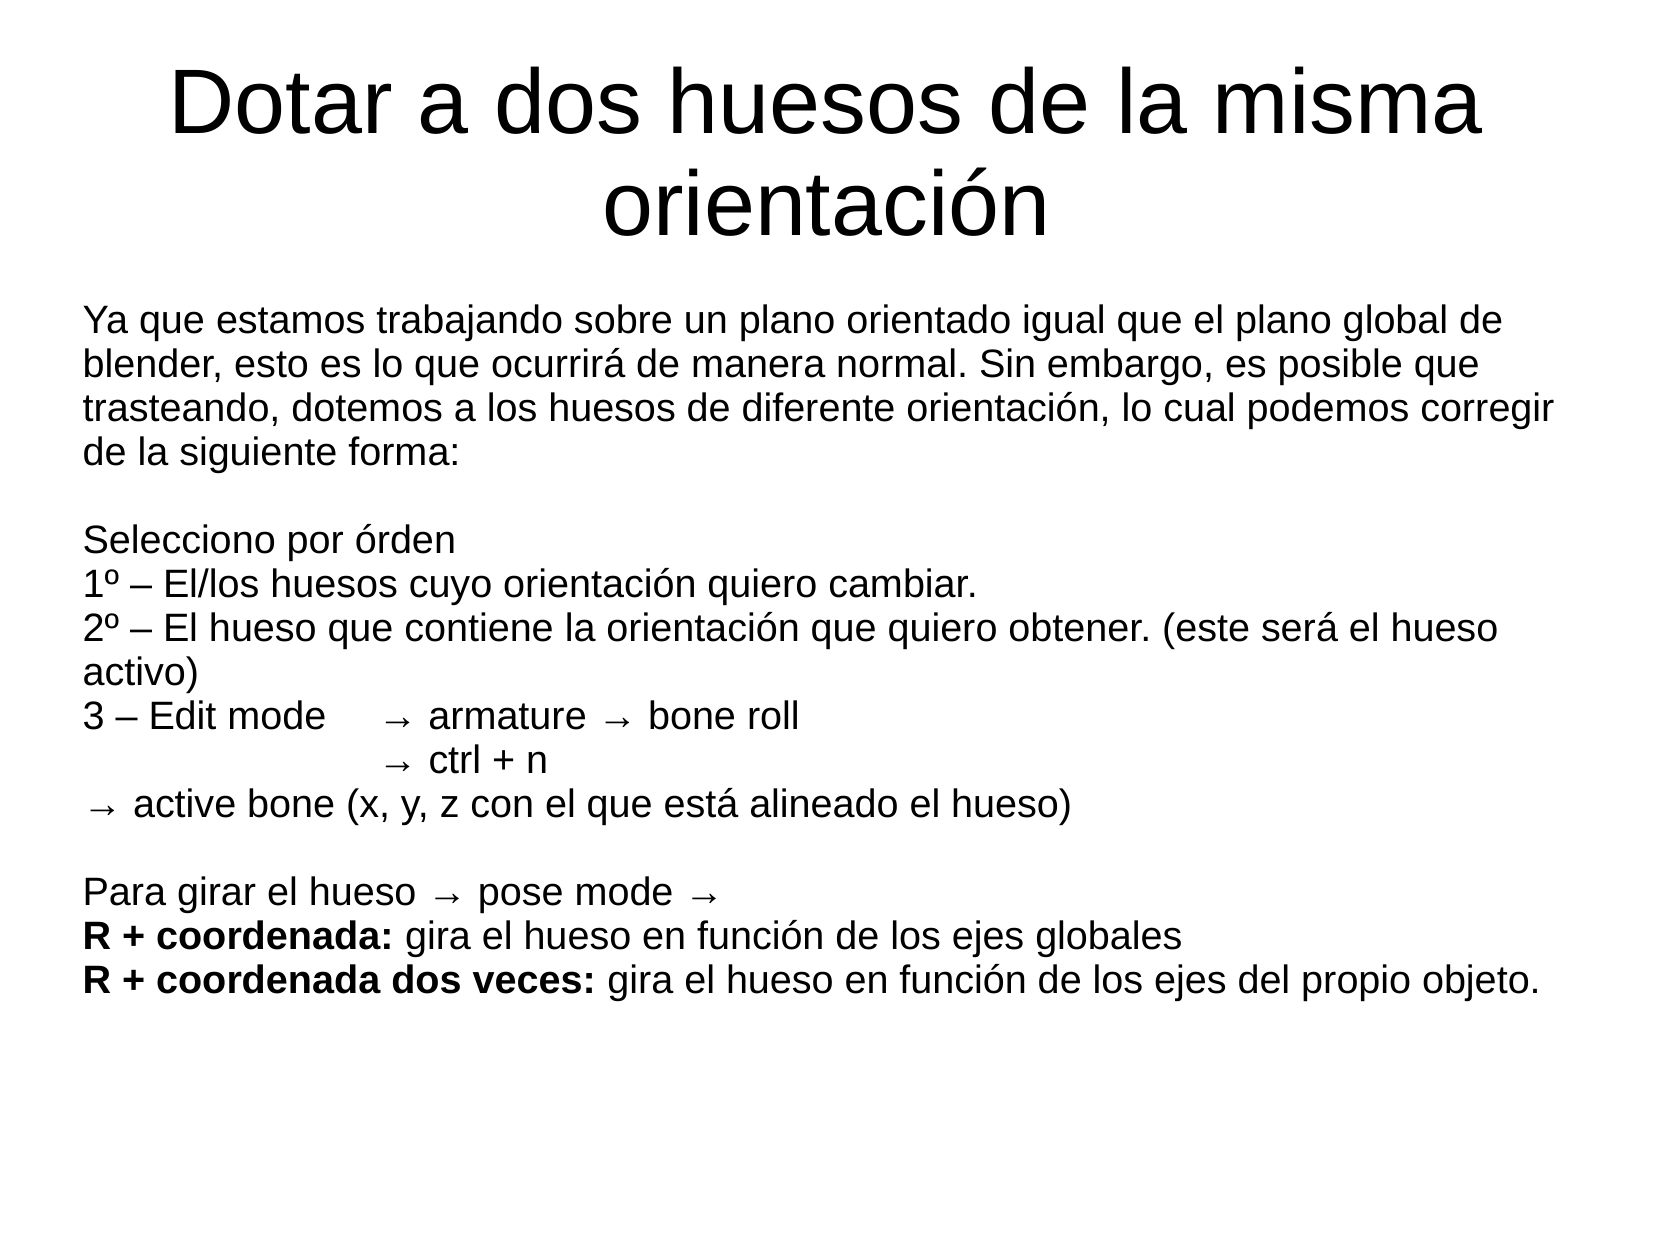

# Dotar a dos huesos de la misma orientación
Ya que estamos trabajando sobre un plano orientado igual que el plano global de blender, esto es lo que ocurrirá de manera normal. Sin embargo, es posible que trasteando, dotemos a los huesos de diferente orientación, lo cual podemos corregir de la siguiente forma:
Selecciono por órden
1º – El/los huesos cuyo orientación quiero cambiar.
2º – El hueso que contiene la orientación que quiero obtener. (este será el hueso activo)
3 – Edit mode 	→ armature → bone roll
				→ ctrl + n
→ active bone (x, y, z con el que está alineado el hueso)
Para girar el hueso → pose mode →
R + coordenada: gira el hueso en función de los ejes globales
R + coordenada dos veces: gira el hueso en función de los ejes del propio objeto.